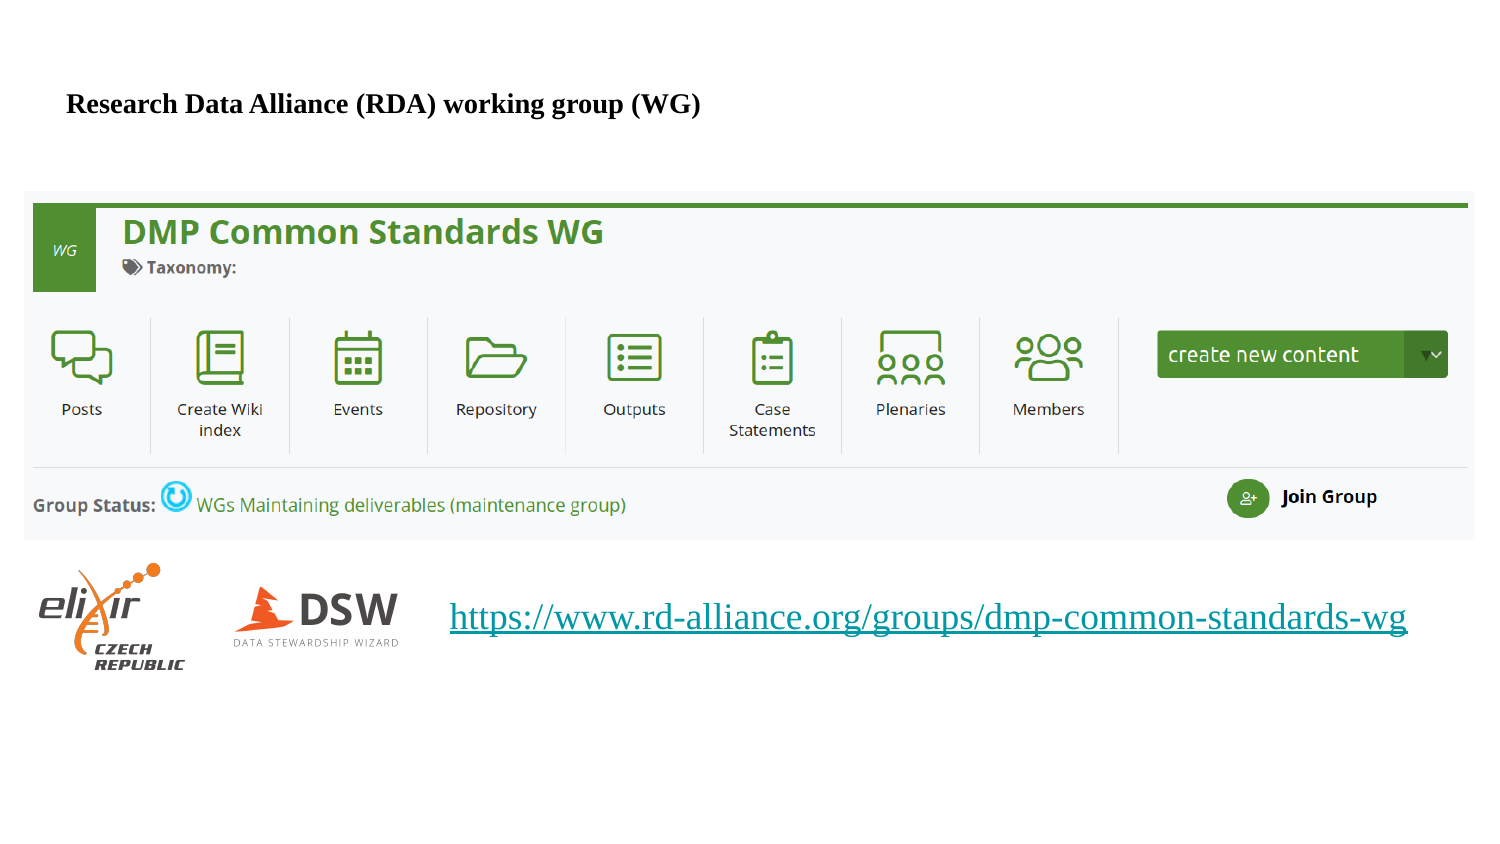

# Research Data Alliance (RDA) working group (WG)
https://www.rd-alliance.org/groups/dmp-common-standards-wg